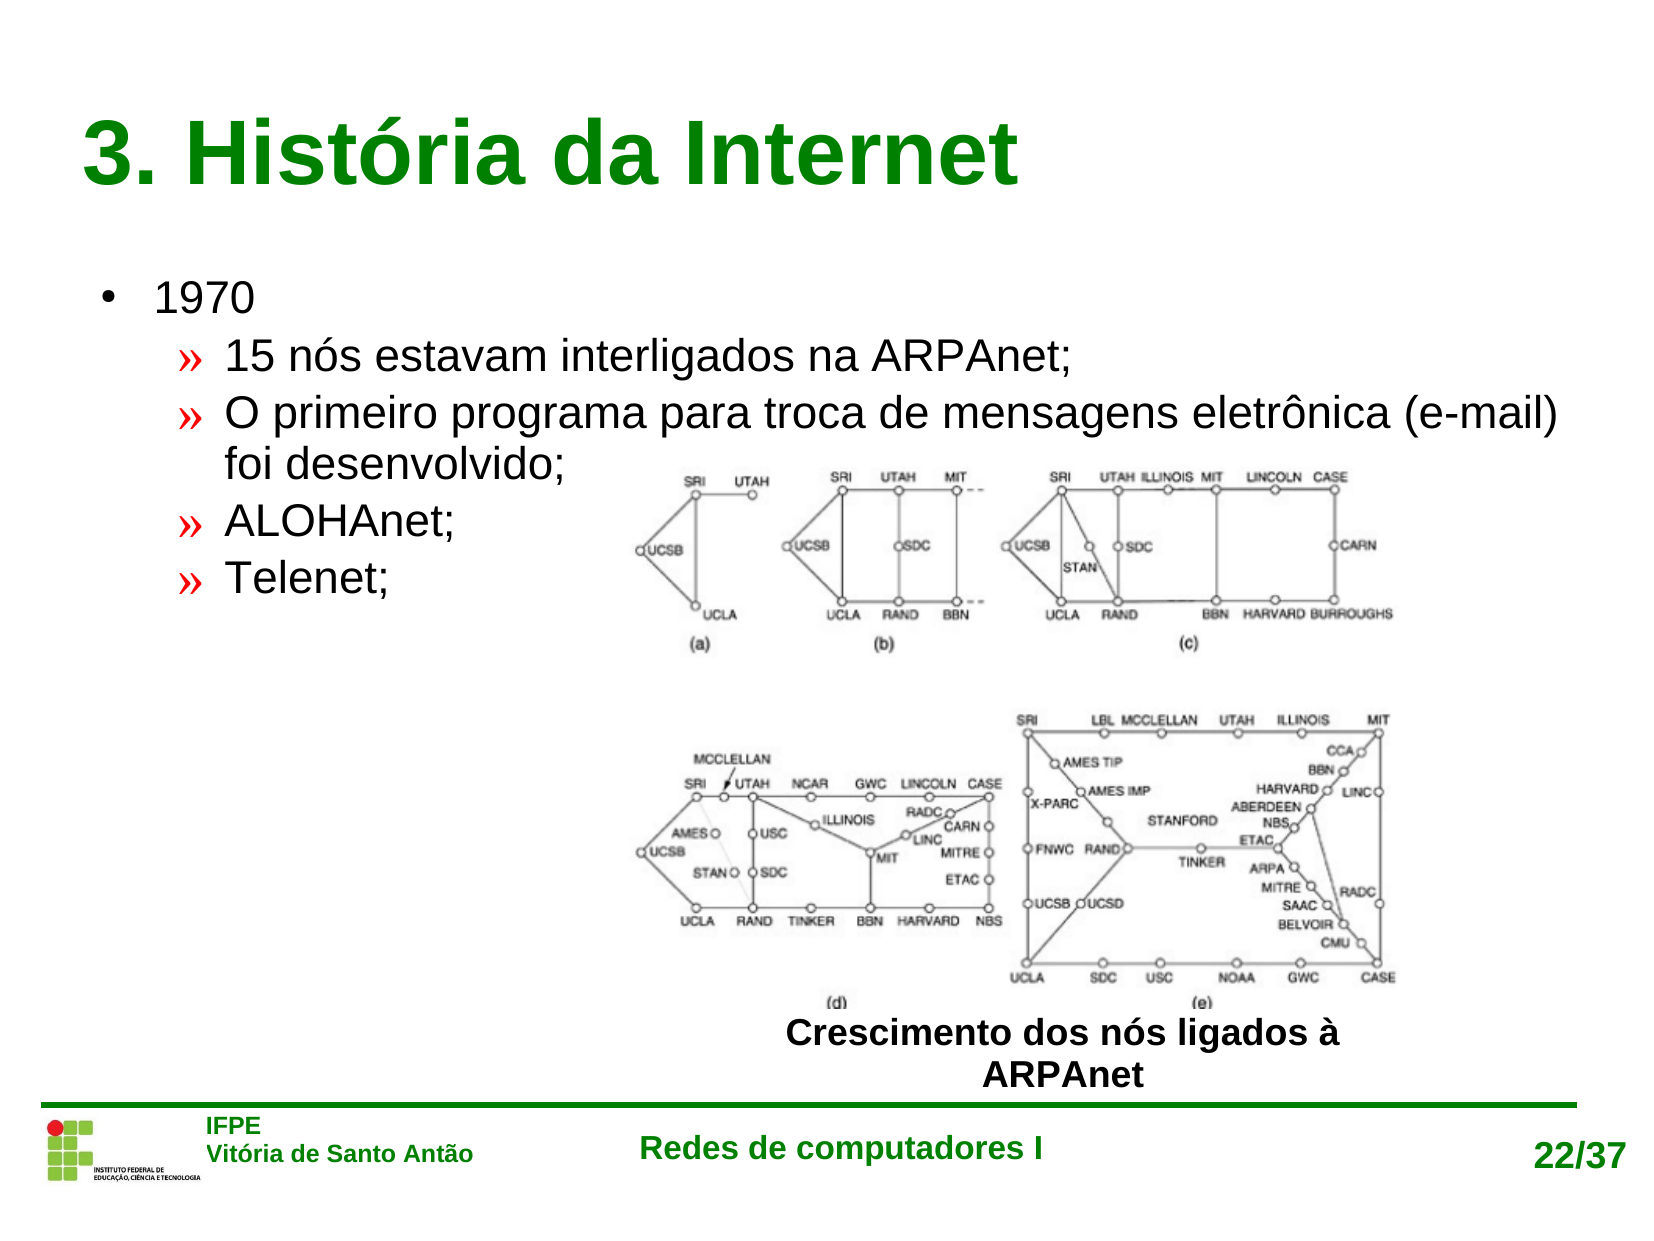

# 3. História da Internet
1970
15 nós estavam interligados na ARPAnet;
O primeiro programa para troca de mensagens eletrônica (e-mail) foi desenvolvido;
ALOHAnet;
Telenet;
Crescimento dos nós ligados à ARPAnet